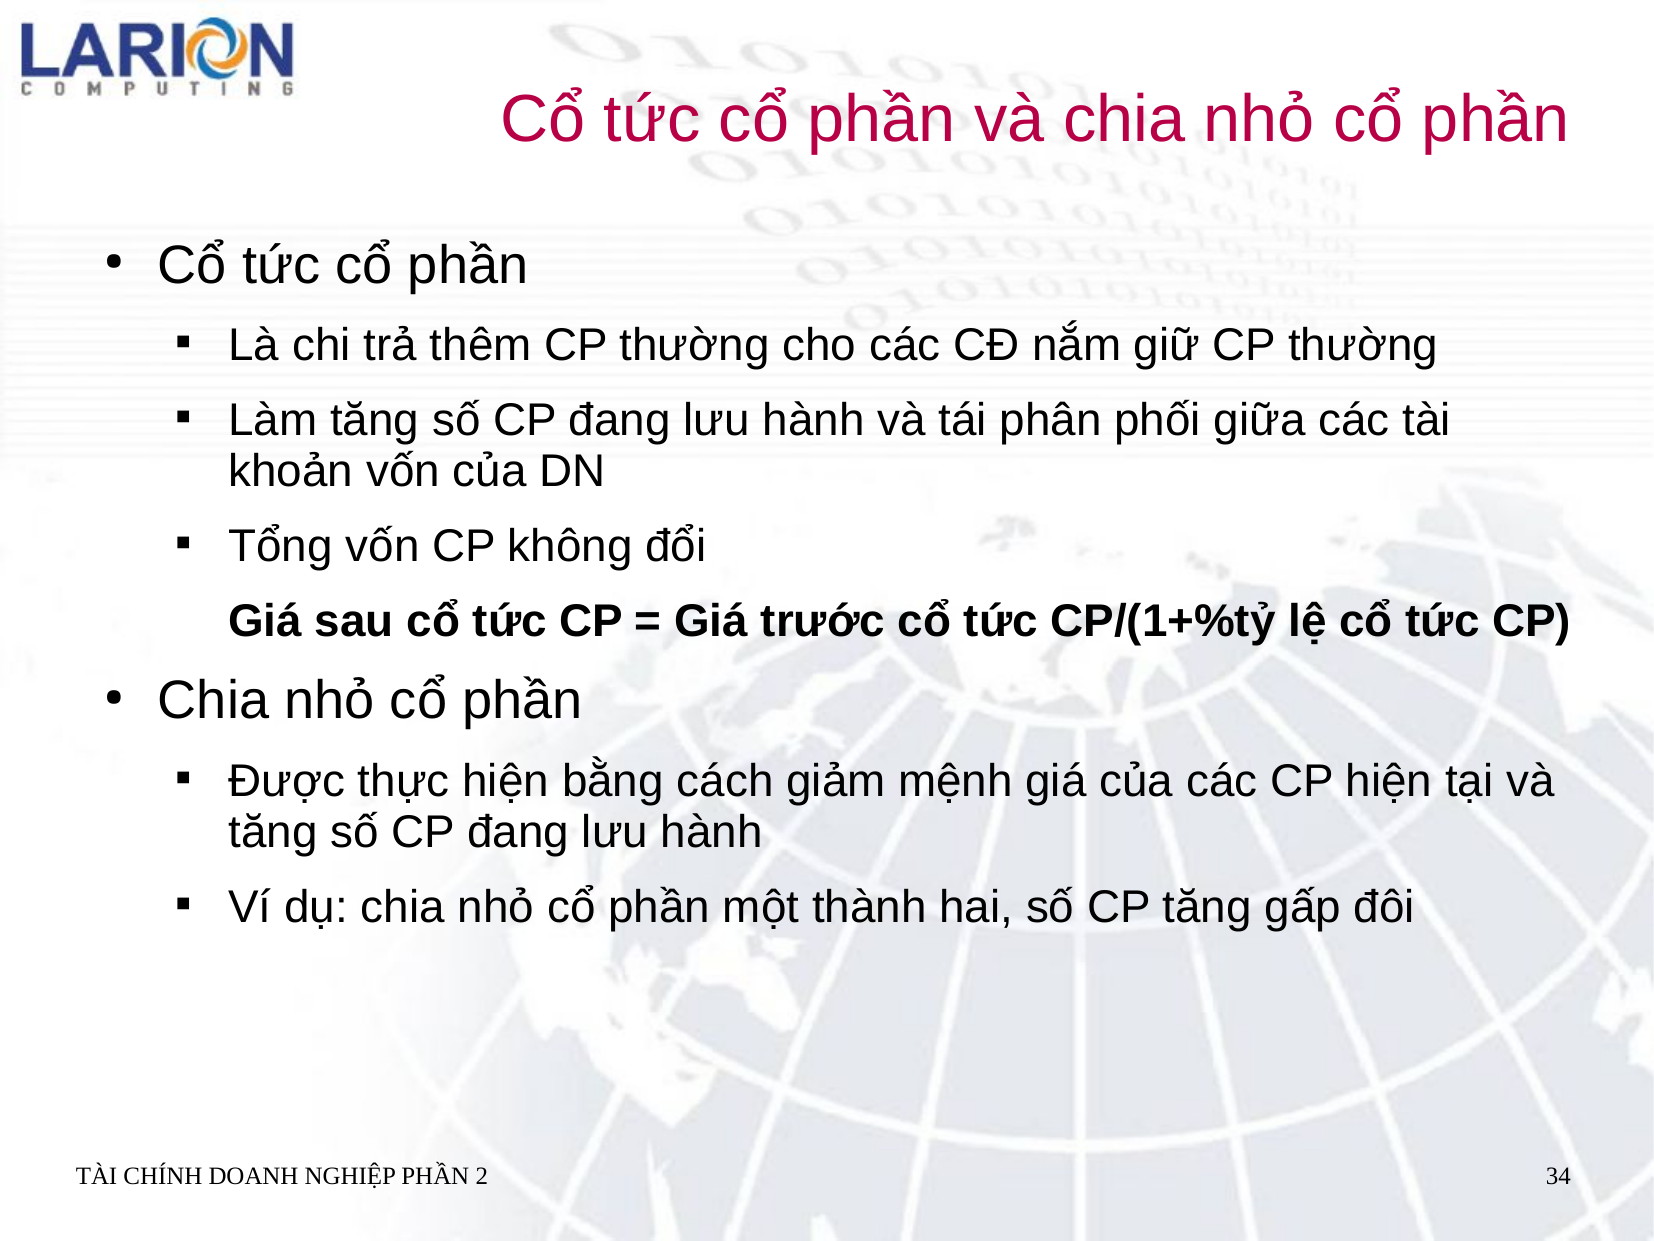

# Cổ tức cổ phần và chia nhỏ cổ phần
Cổ tức cổ phần
Là chi trả thêm CP thường cho các CĐ nắm giữ CP thường
Làm tăng số CP đang lưu hành và tái phân phối giữa các tài khoản vốn của DN
Tổng vốn CP không đổi
Giá sau cổ tức CP = Giá trước cổ tức CP/(1+%tỷ lệ cổ tức CP)
Chia nhỏ cổ phần
Được thực hiện bằng cách giảm mệnh giá của các CP hiện tại và tăng số CP đang lưu hành
Ví dụ: chia nhỏ cổ phần một thành hai, số CP tăng gấp đôi
TÀI CHÍNH DOANH NGHIỆP PHẦN 2
34